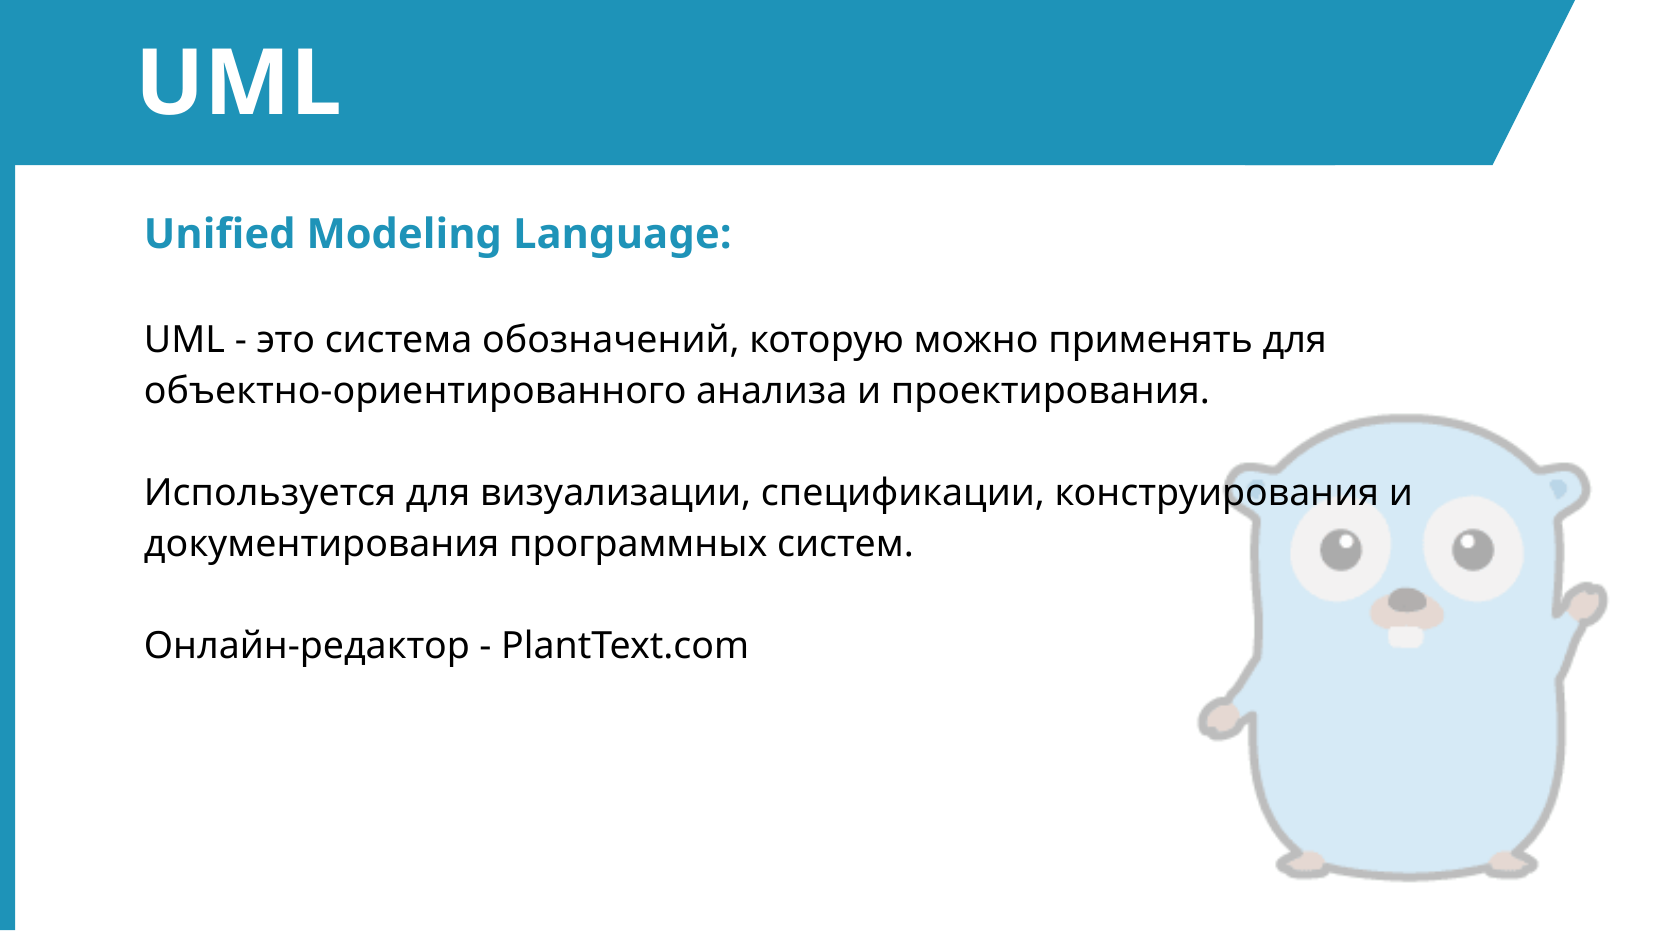

# UML
Unified Modeling Language:
UML - это система обозначений, которую можно применять для объектно-ориентированного анализа и проектирования.
Используется для визуализации, спецификации, конструирования и документирования программных систем.
Онлайн-редактор - PlantText.com